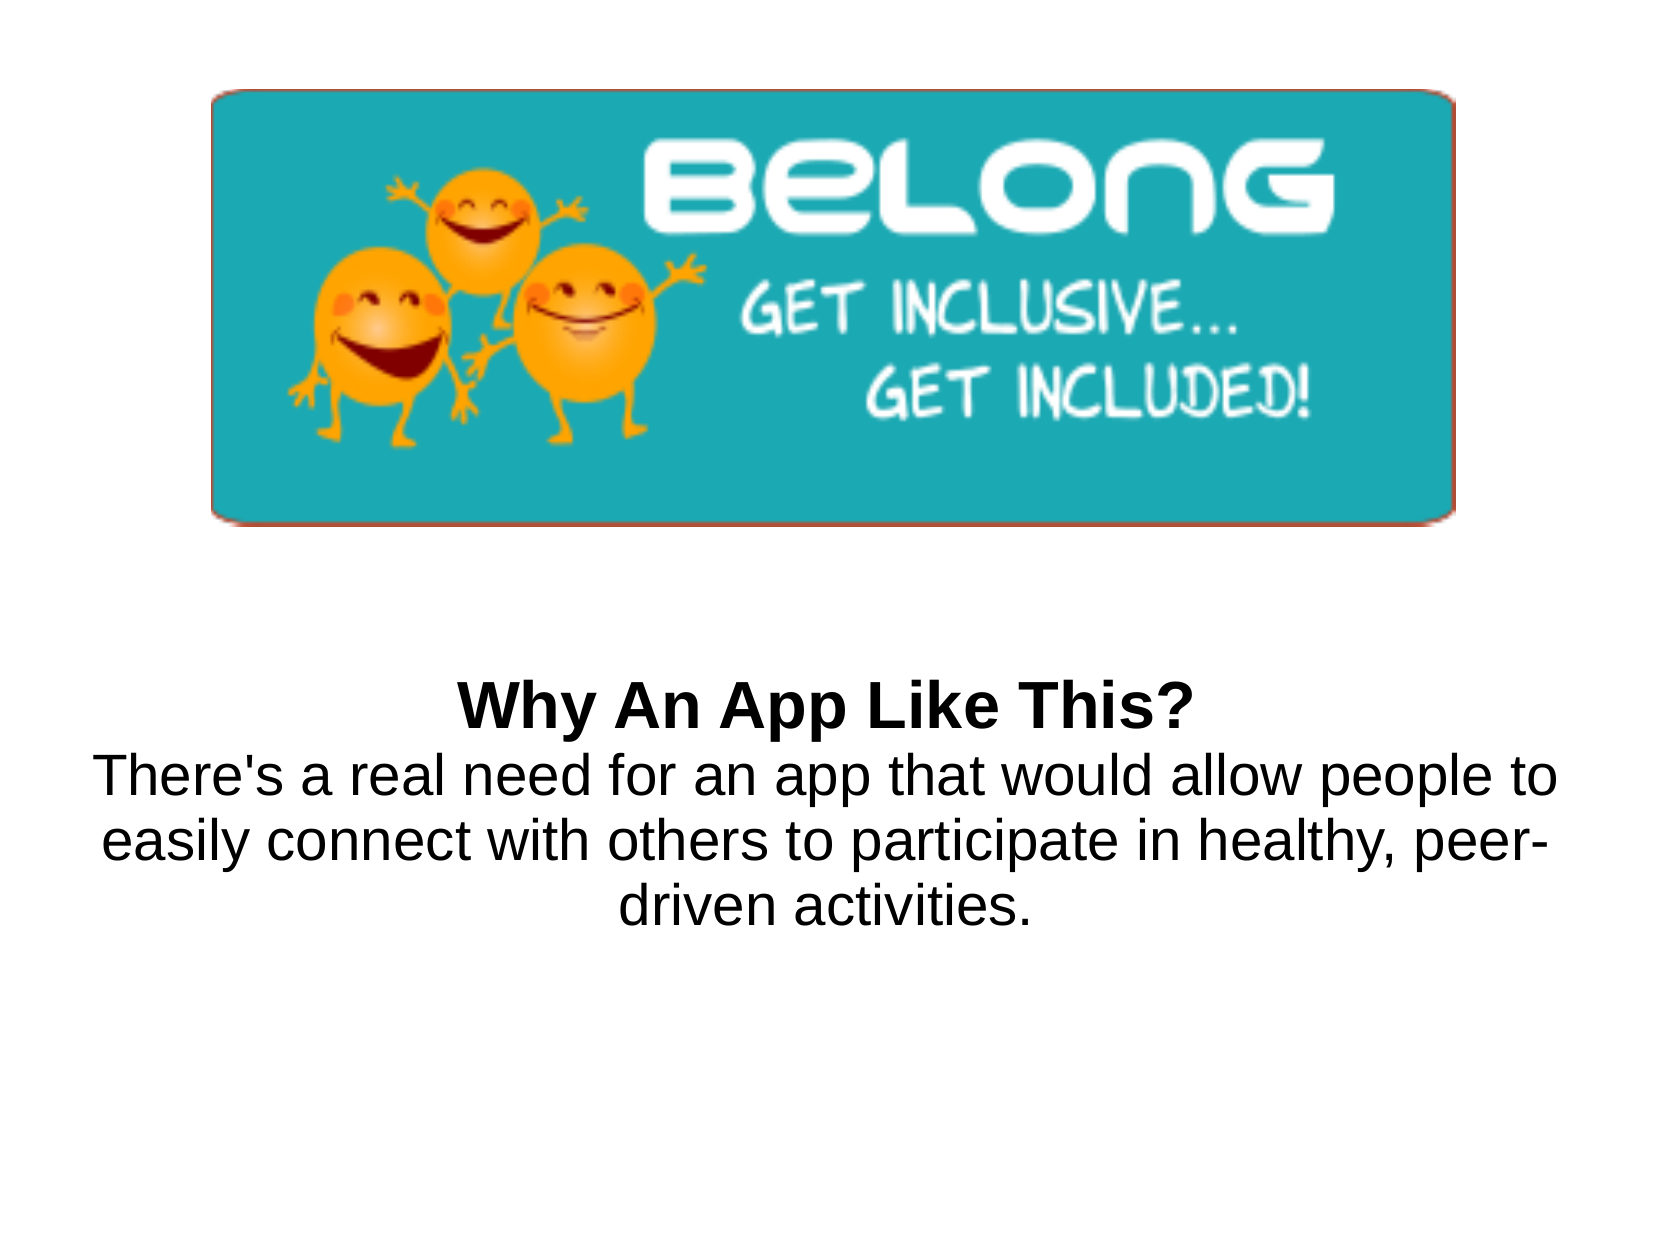

# Why An App Like This?
There's a real need for an app that would allow people to easily connect with others to participate in healthy, peer-driven activities.